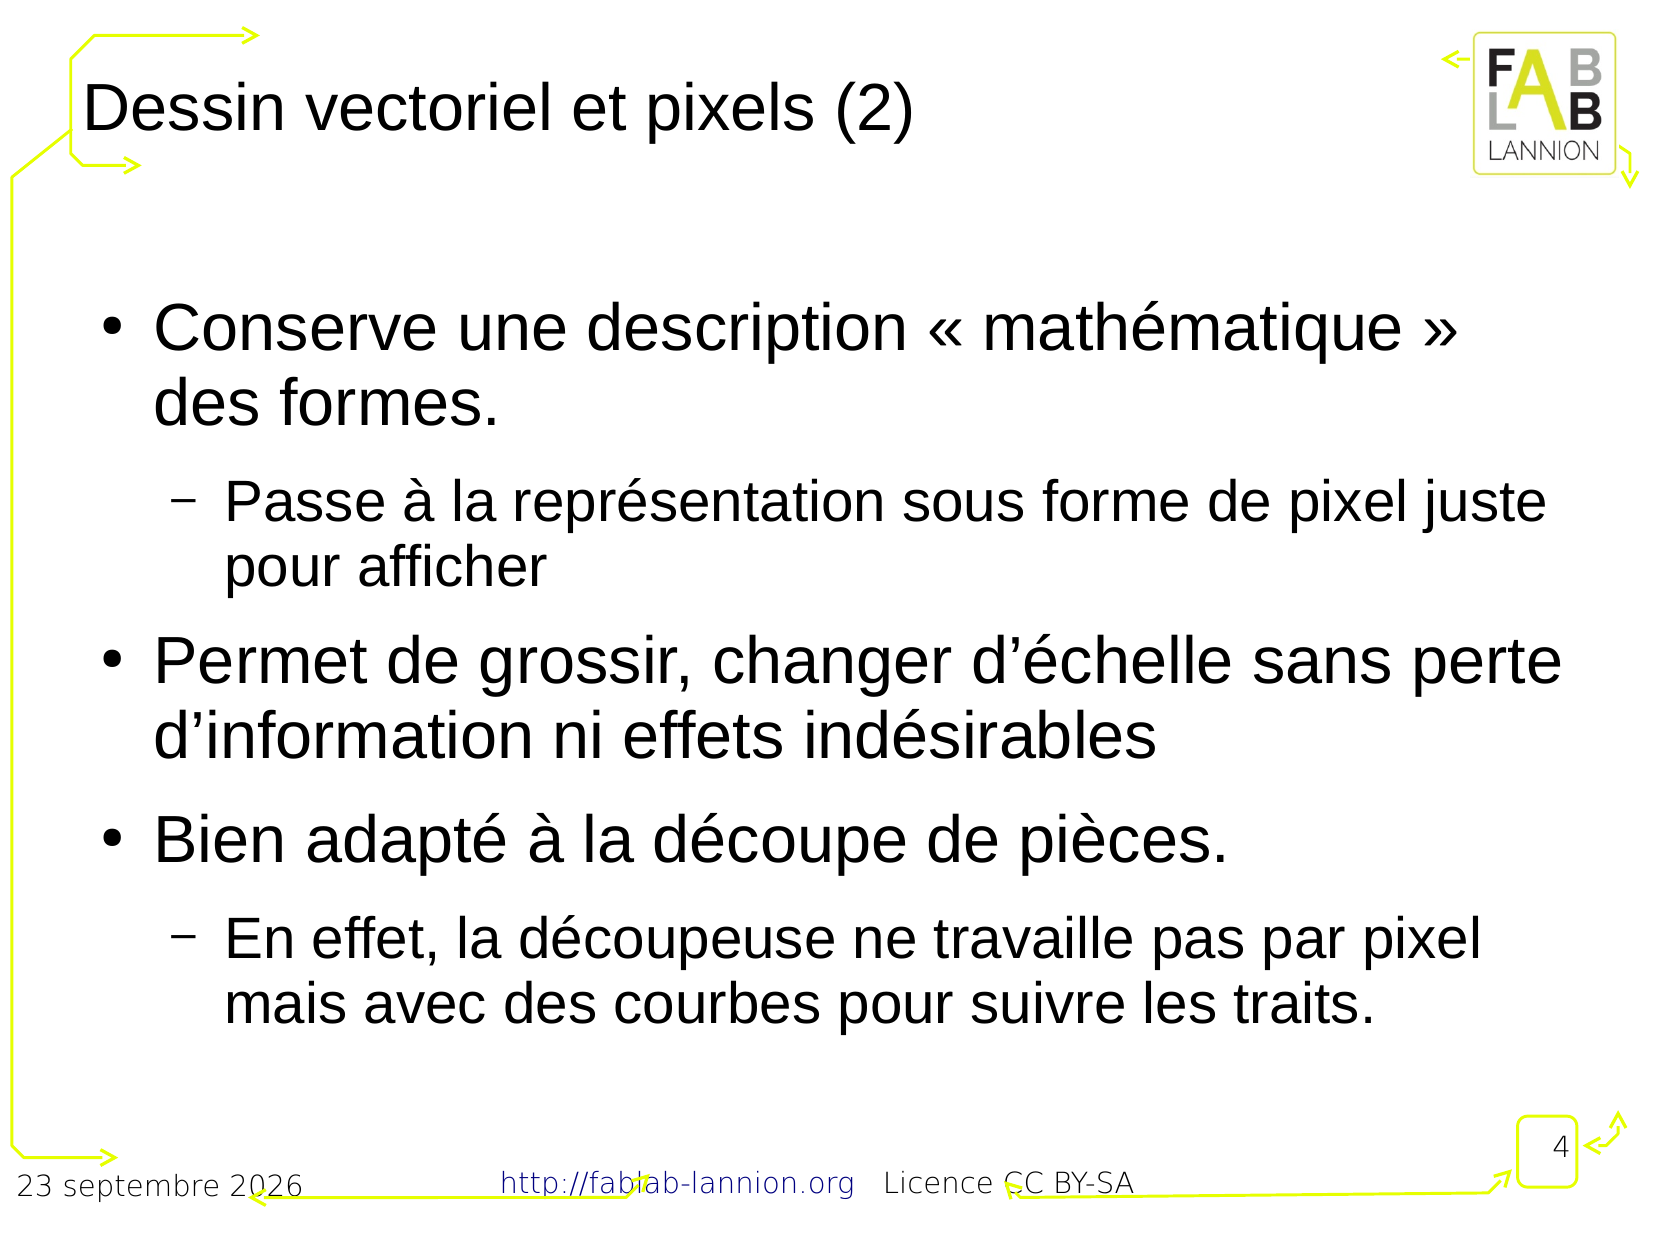

# Dessin vectoriel et pixels (2)
Conserve une description « mathématique » des formes.
Passe à la représentation sous forme de pixel juste pour afficher
Permet de grossir, changer d’échelle sans perte d’information ni effets indésirables
Bien adapté à la découpe de pièces.
En effet, la découpeuse ne travaille pas par pixel mais avec des courbes pour suivre les traits.
4